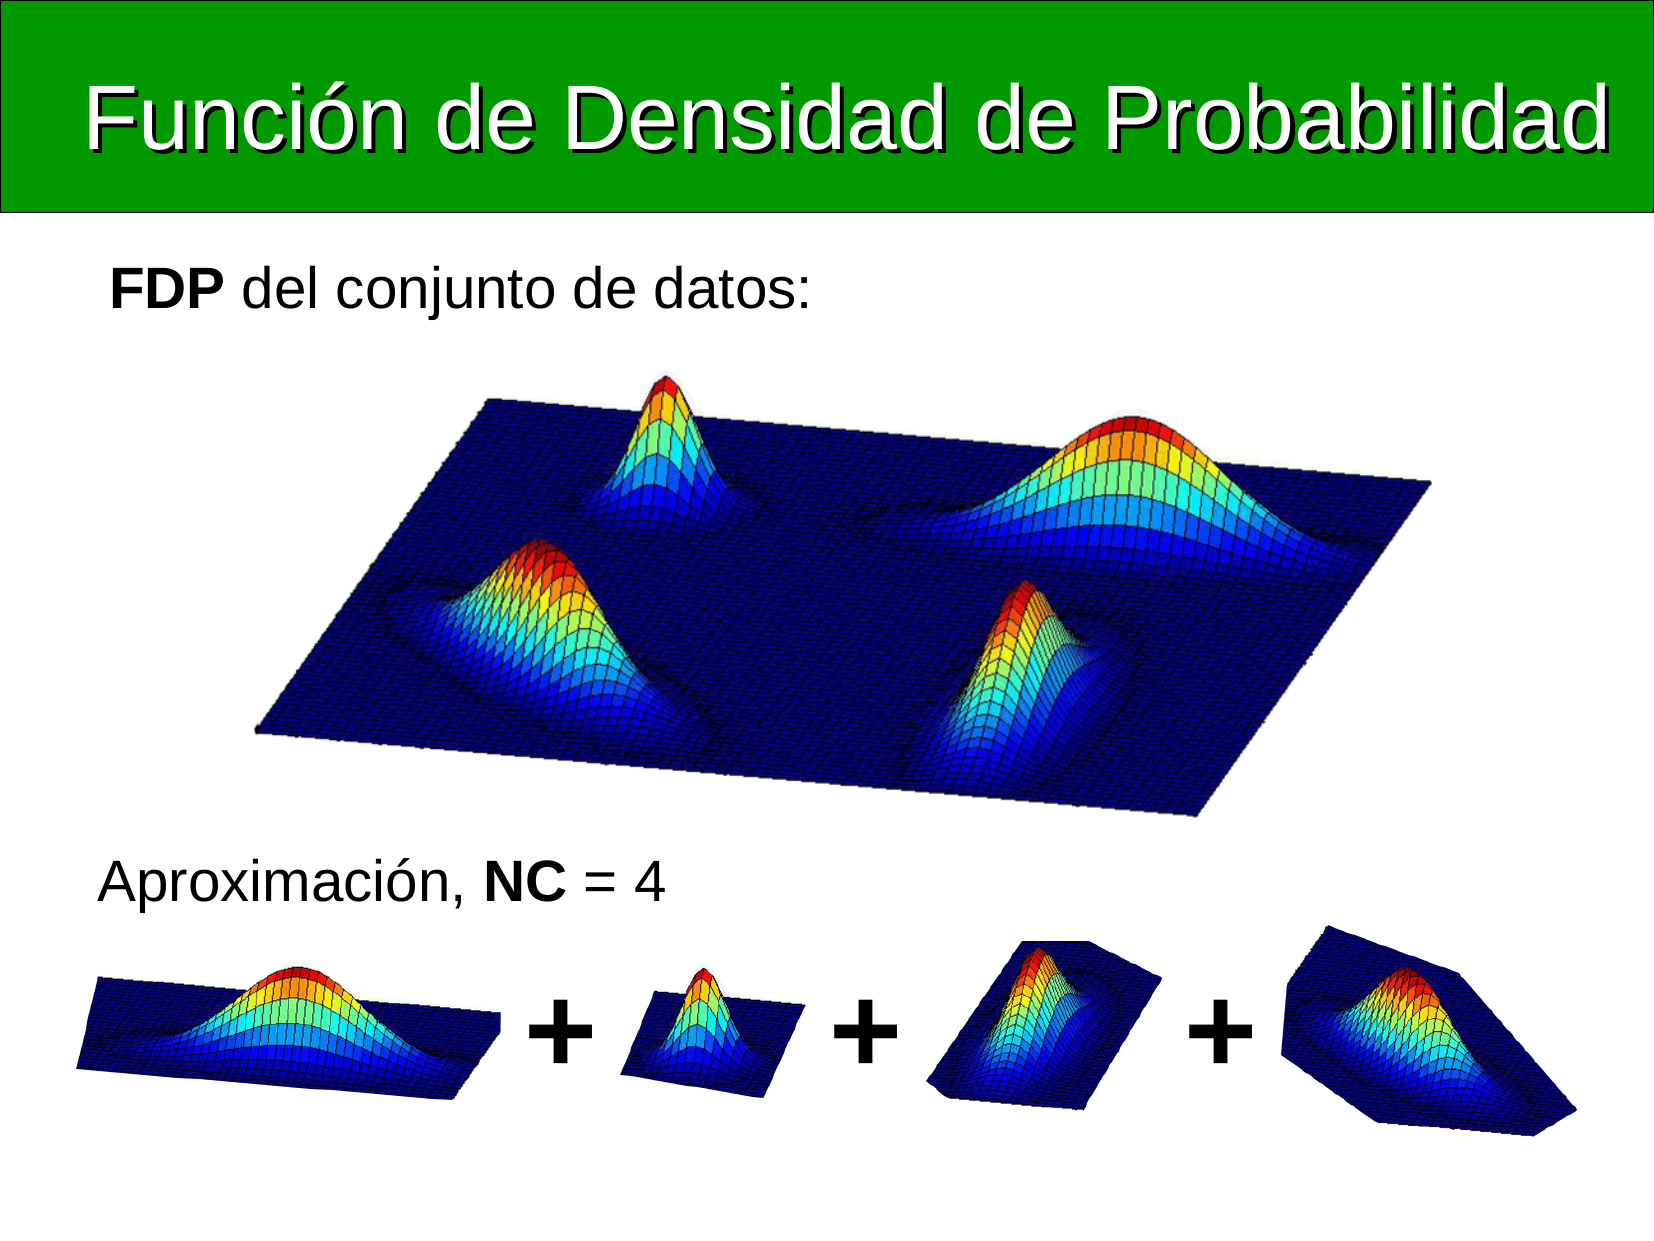

# Función de Densidad de Probabilidad
FDP del conjunto de datos:
Aproximación, NC = 4
+
+
+